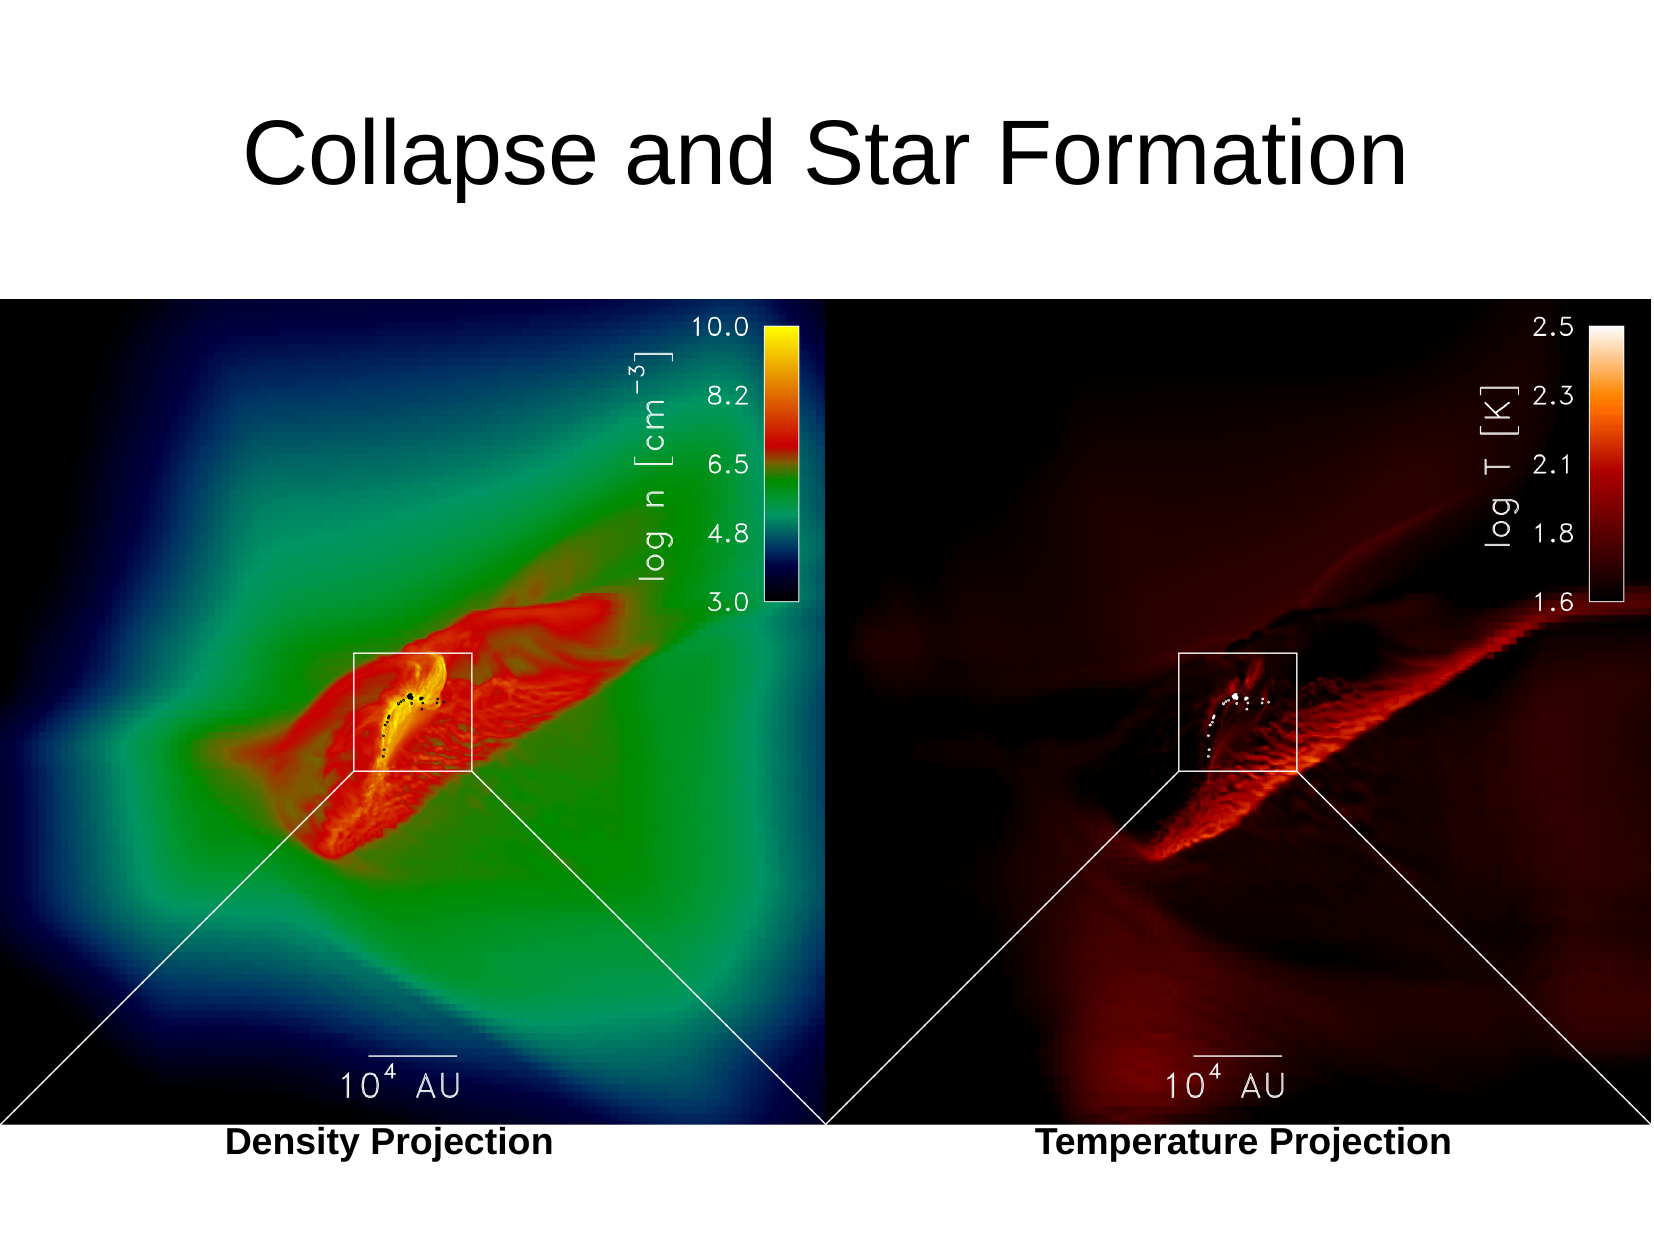

# Collapse and Star Formation
Density Projection
Temperature Projection